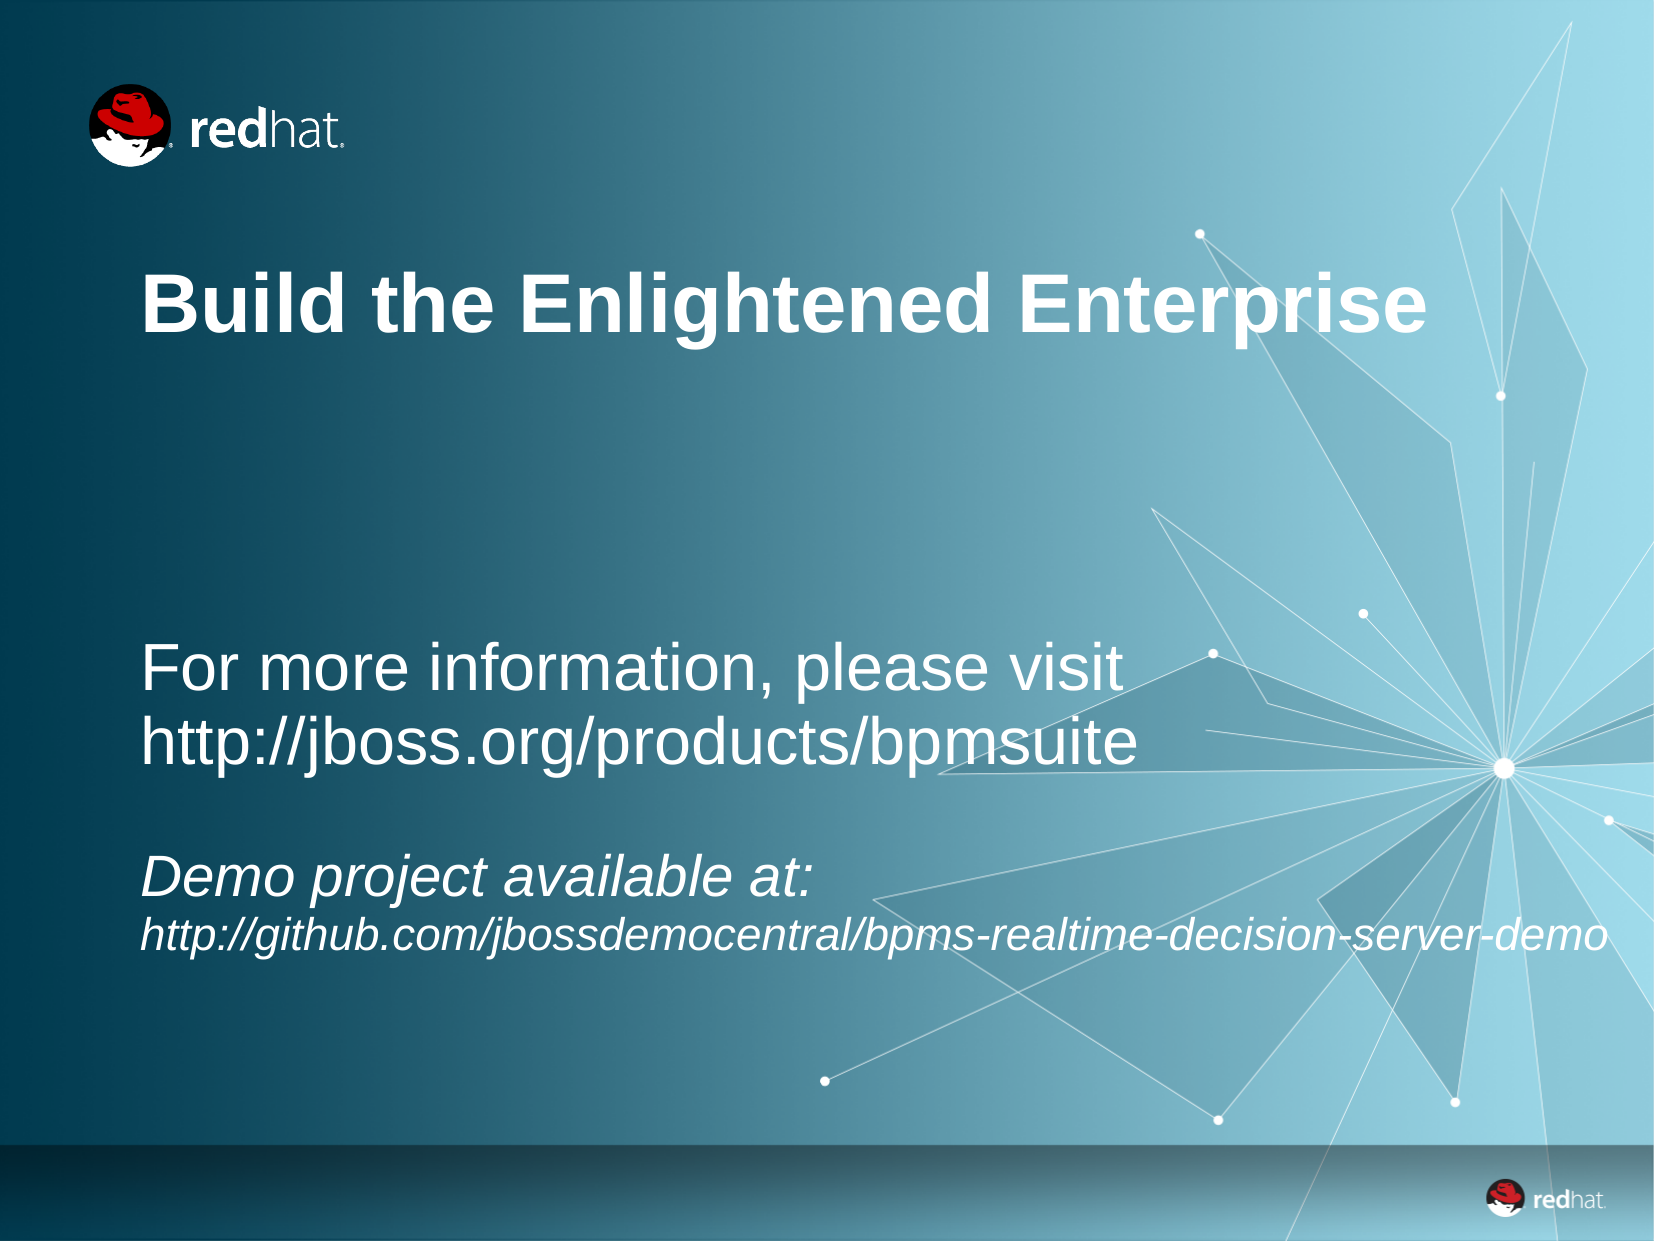

Build the Enlightened Enterprise
For more information, please visit
http://jboss.org/products/bpmsuite
Demo project available at:
http://github.com/jbossdemocentral/bpms-realtime-decision-server-demo